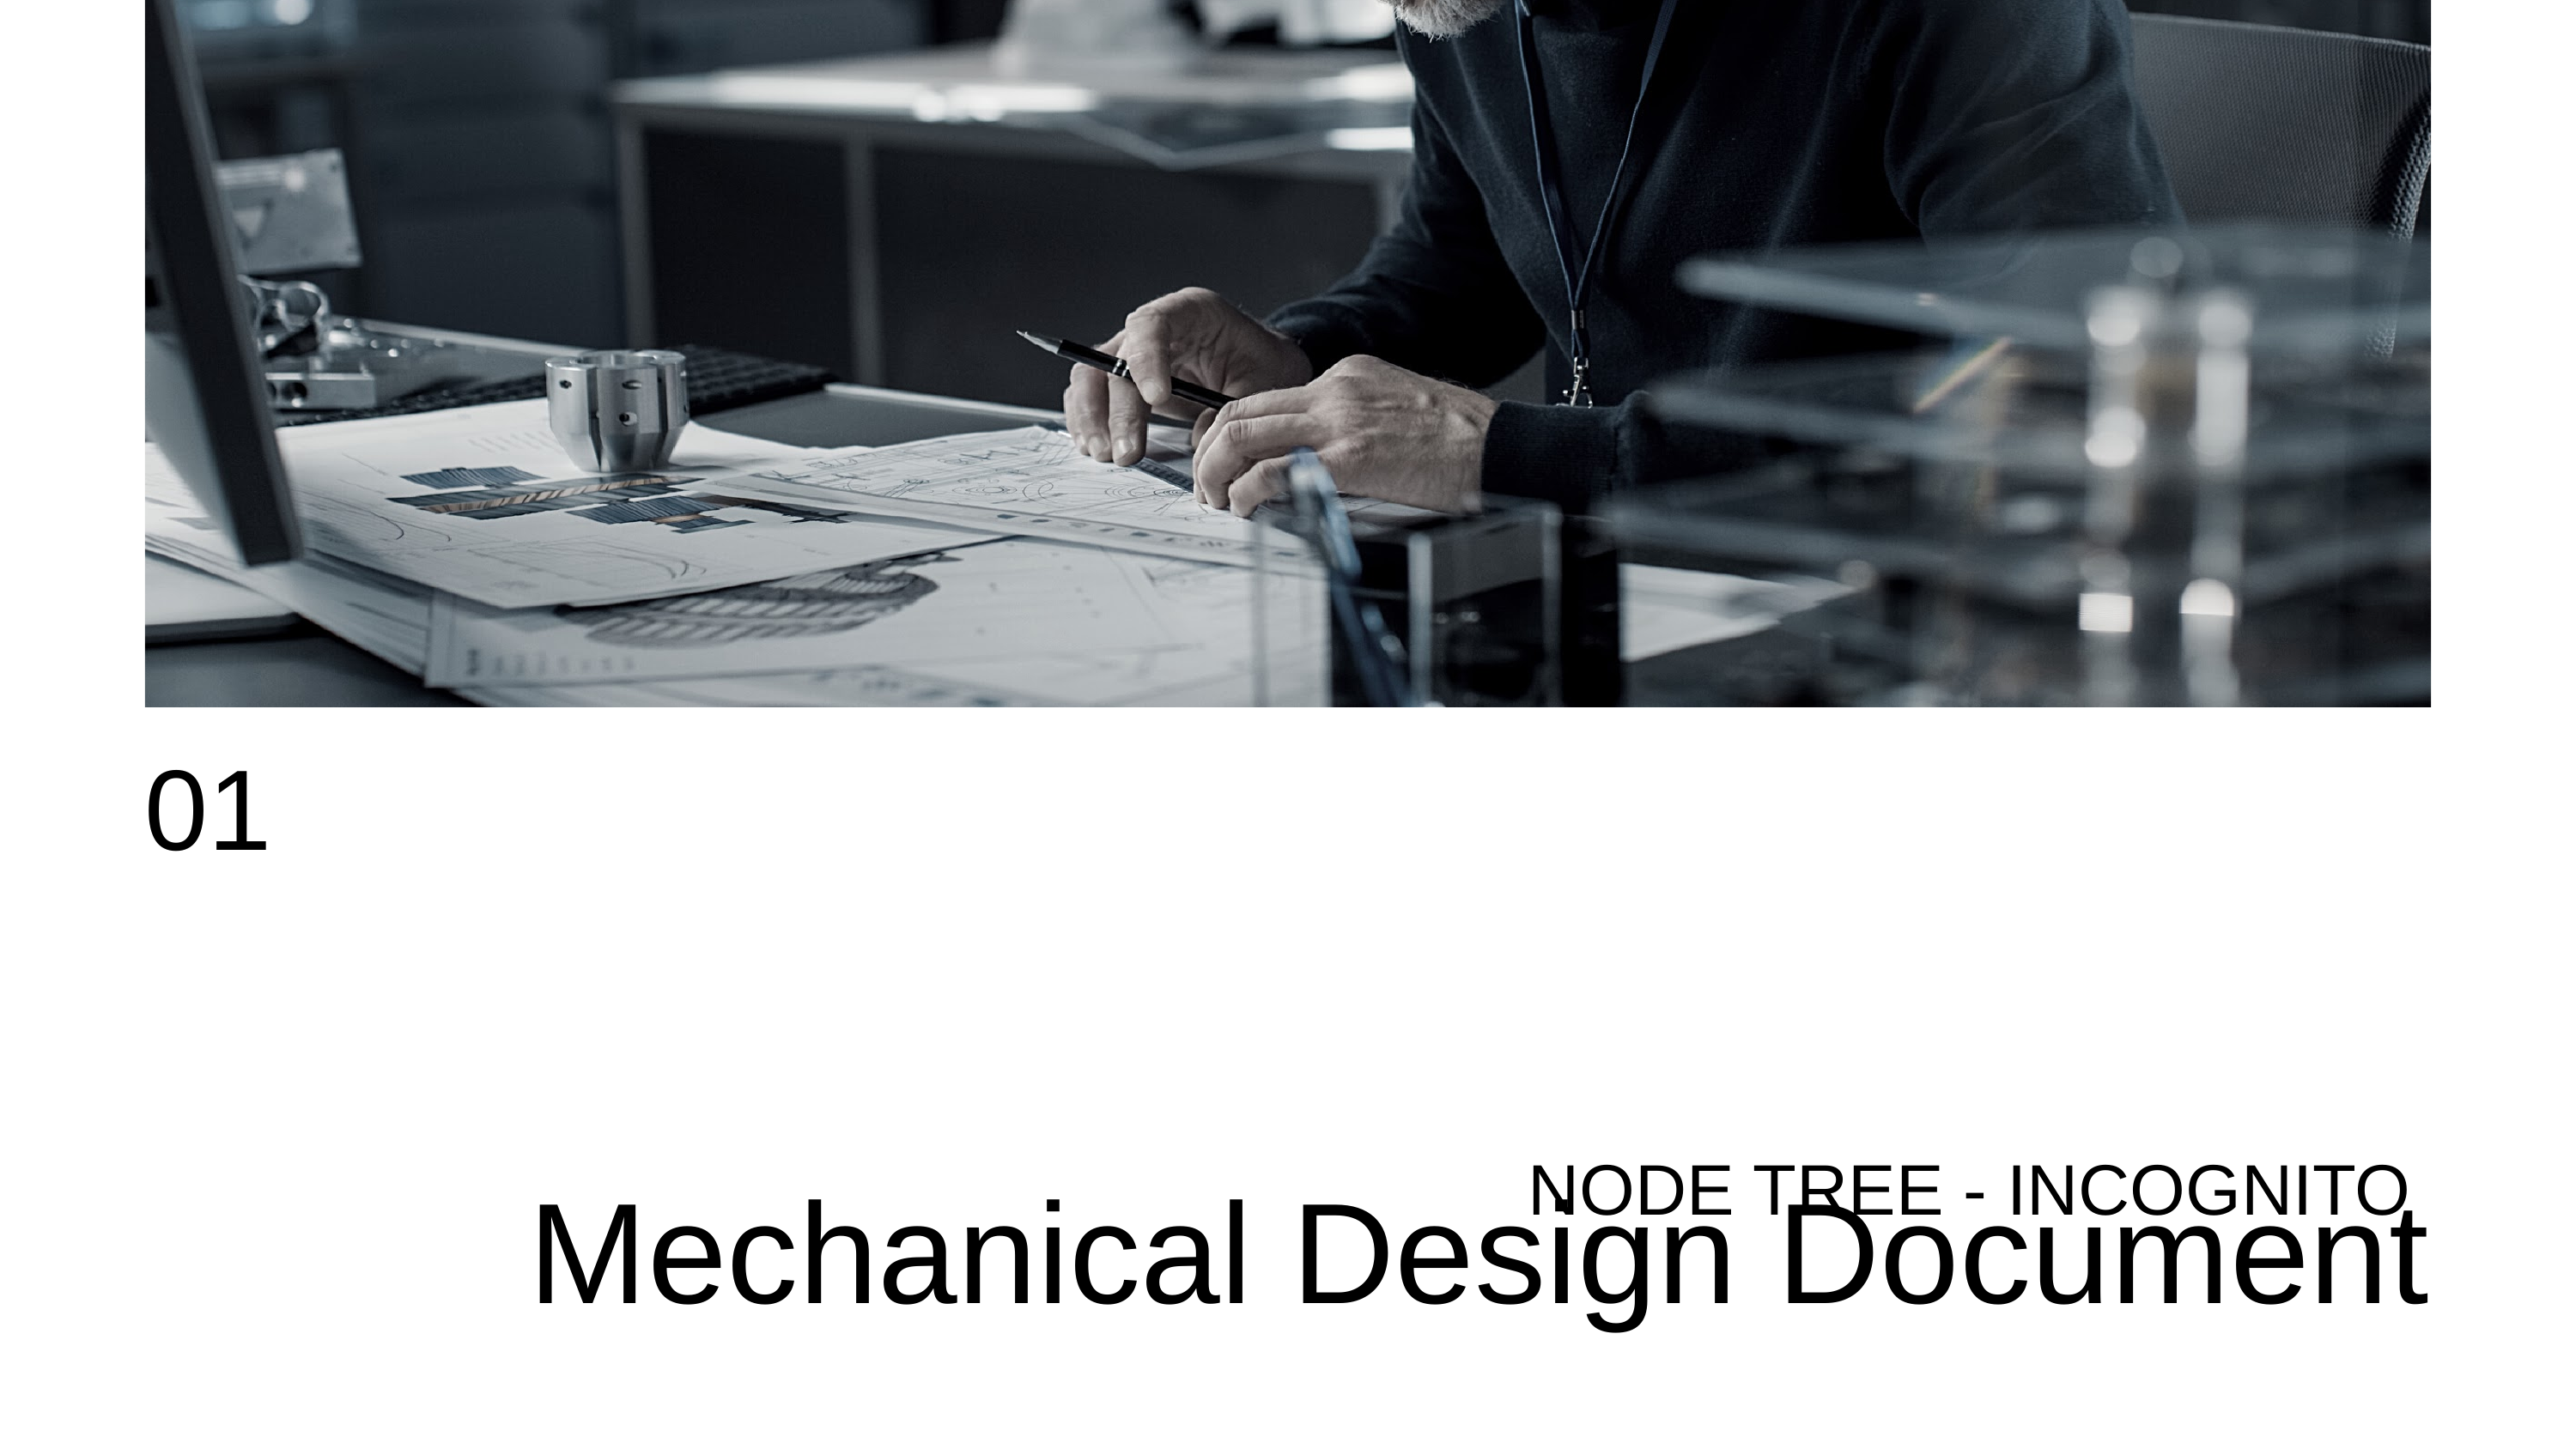

01
NODE TREE - INCOGNITO
Mechanical Design Document